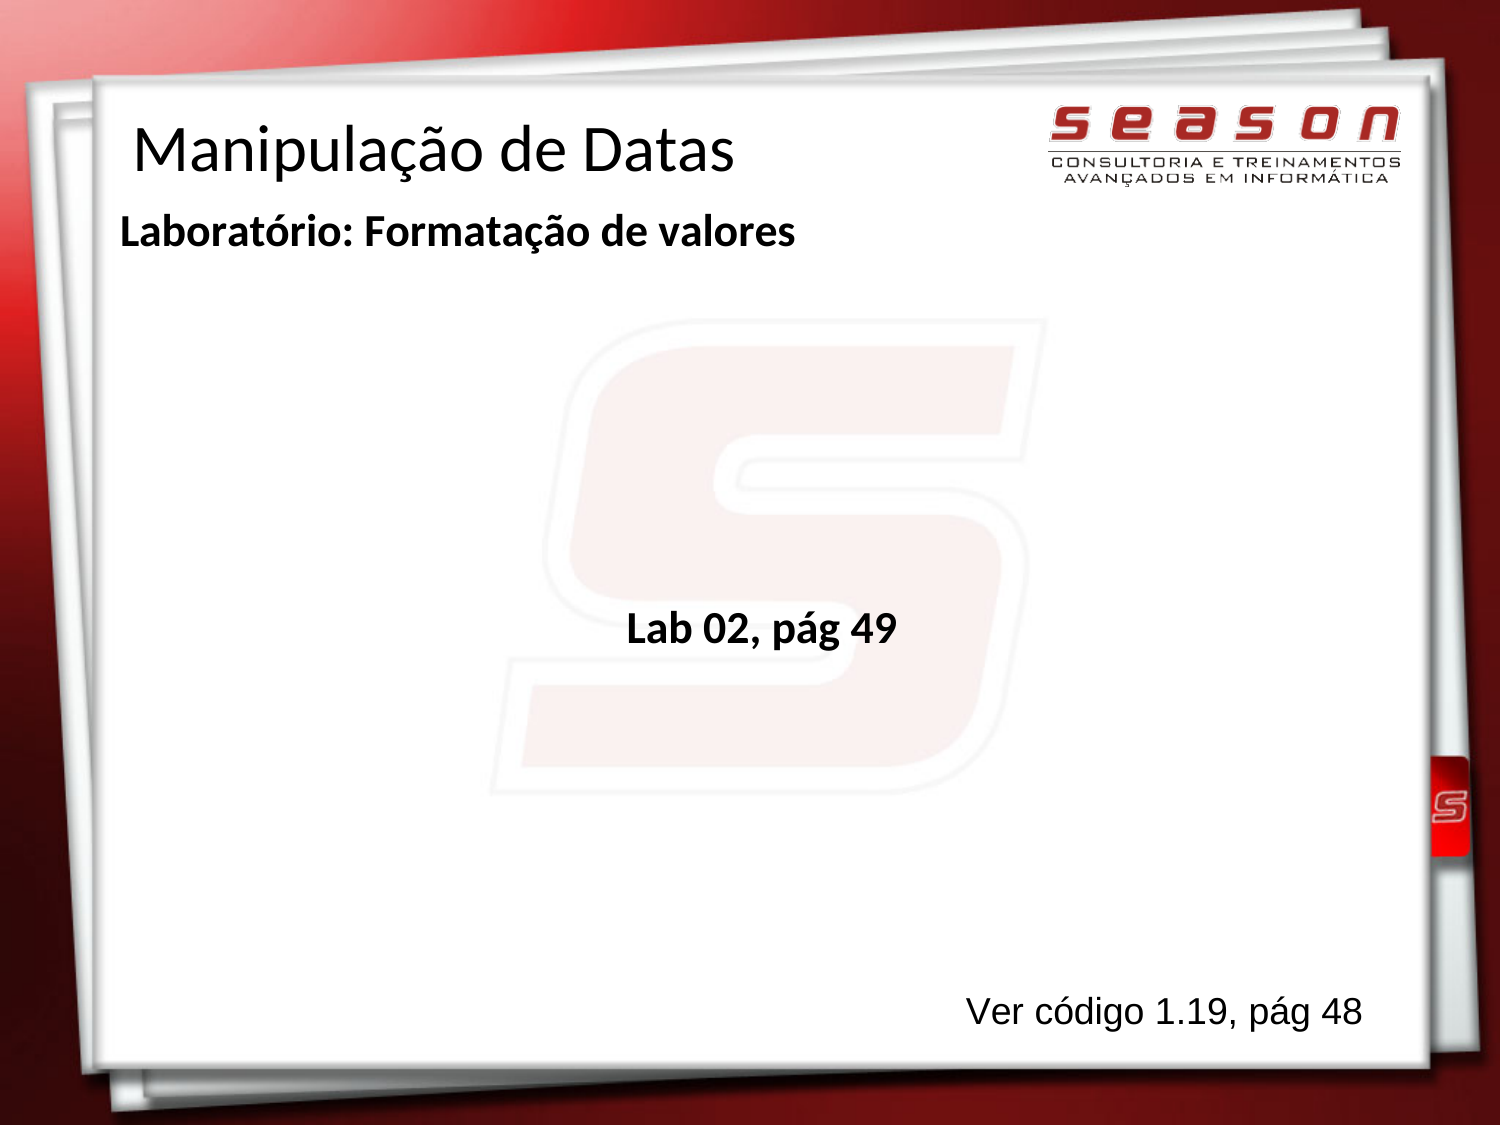

# Manipulação de Datas
Laboratório: Formatação de valores
Lab 02, pág 49
Ver código 1.19, pág 48